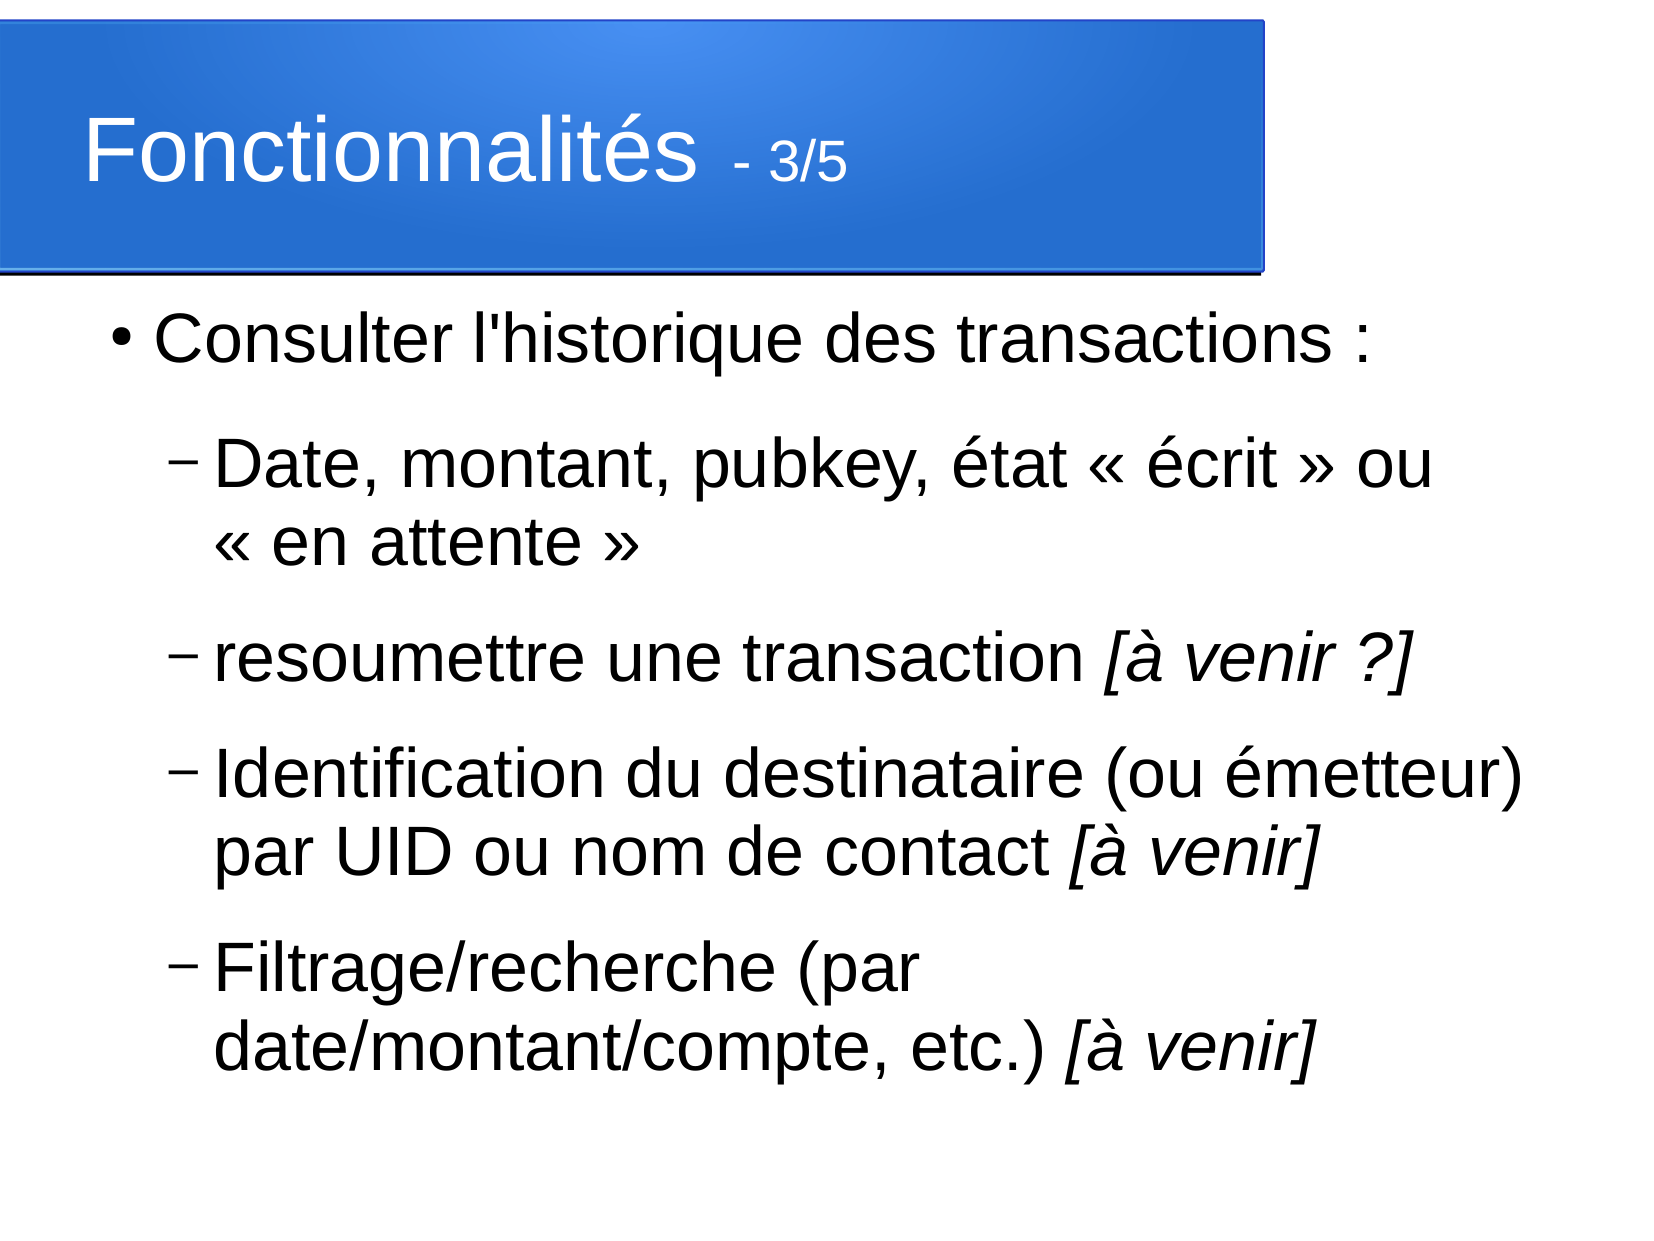

# Fonctionnalités - 3/5
Consulter l'historique des transactions :
Date, montant, pubkey, état « écrit » ou « en attente »
resoumettre une transaction [à venir ?]
Identification du destinataire (ou émetteur) par UID ou nom de contact [à venir]
Filtrage/recherche (par date/montant/compte, etc.) [à venir]